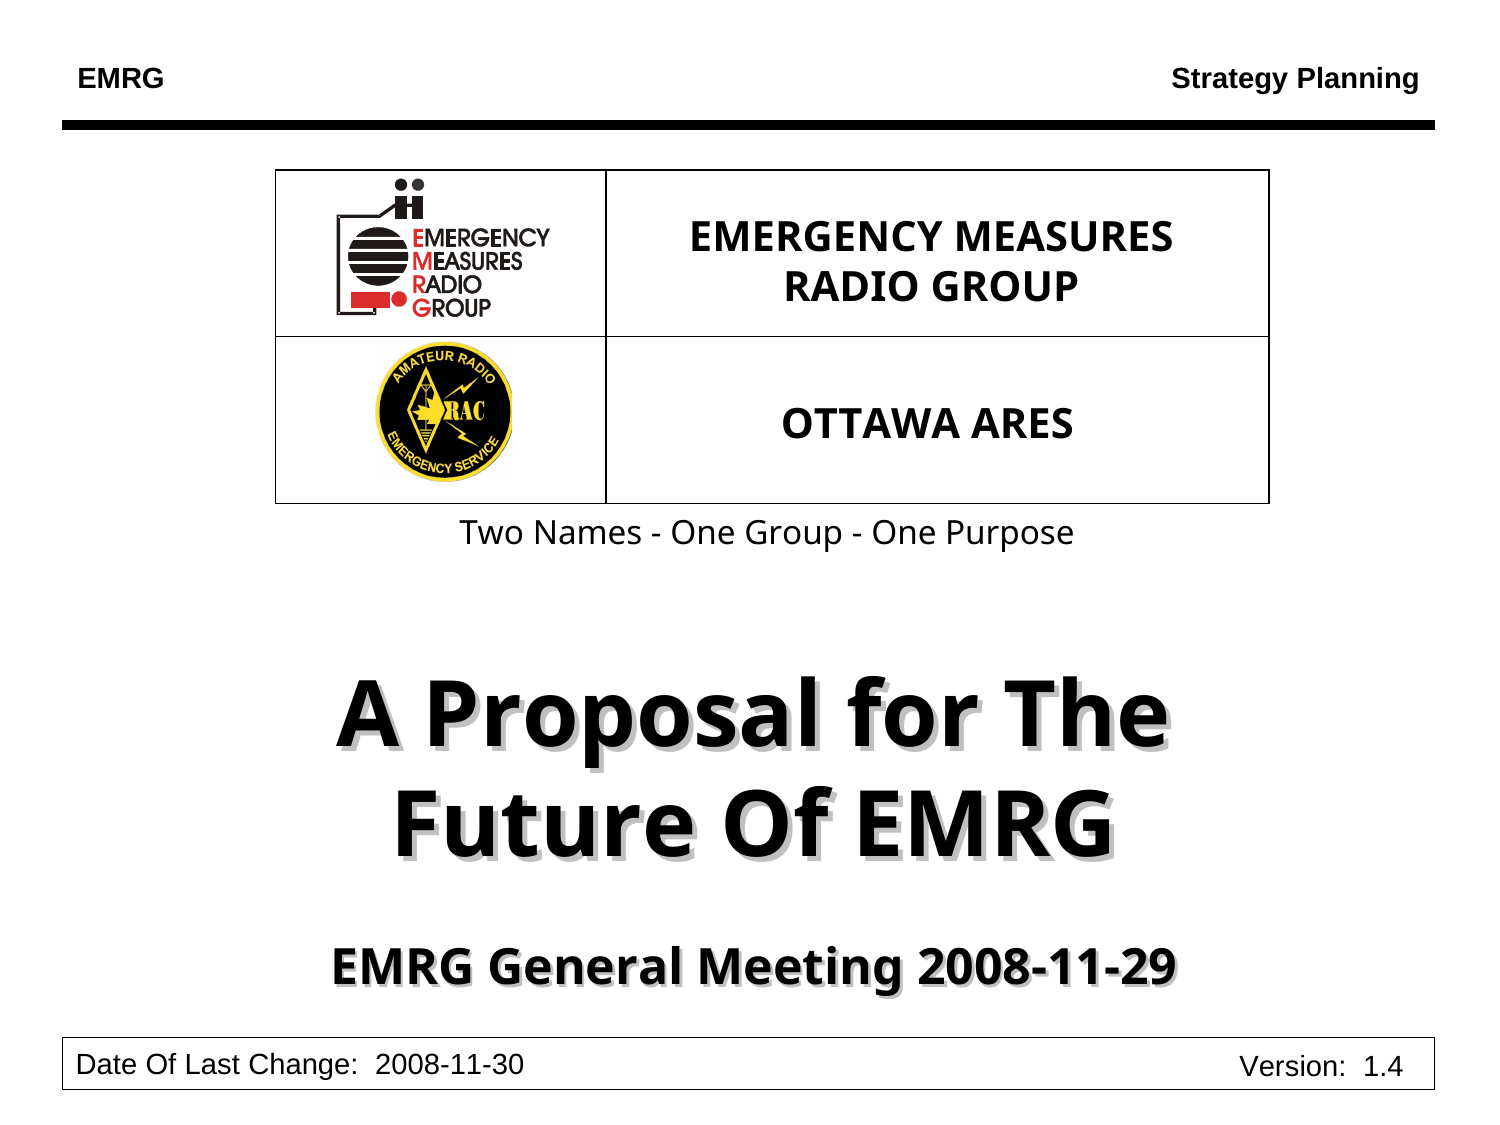

EMRG
Strategy Planning
EMERGENCY MEASURES RADIO GROUP
OTTAWA ARES
Two Names - One Group - One Purpose
A Proposal for The Future Of EMRG
EMRG General Meeting 2008-11-29
Date Of Last Change: 2008-11-30
Version: 1.4